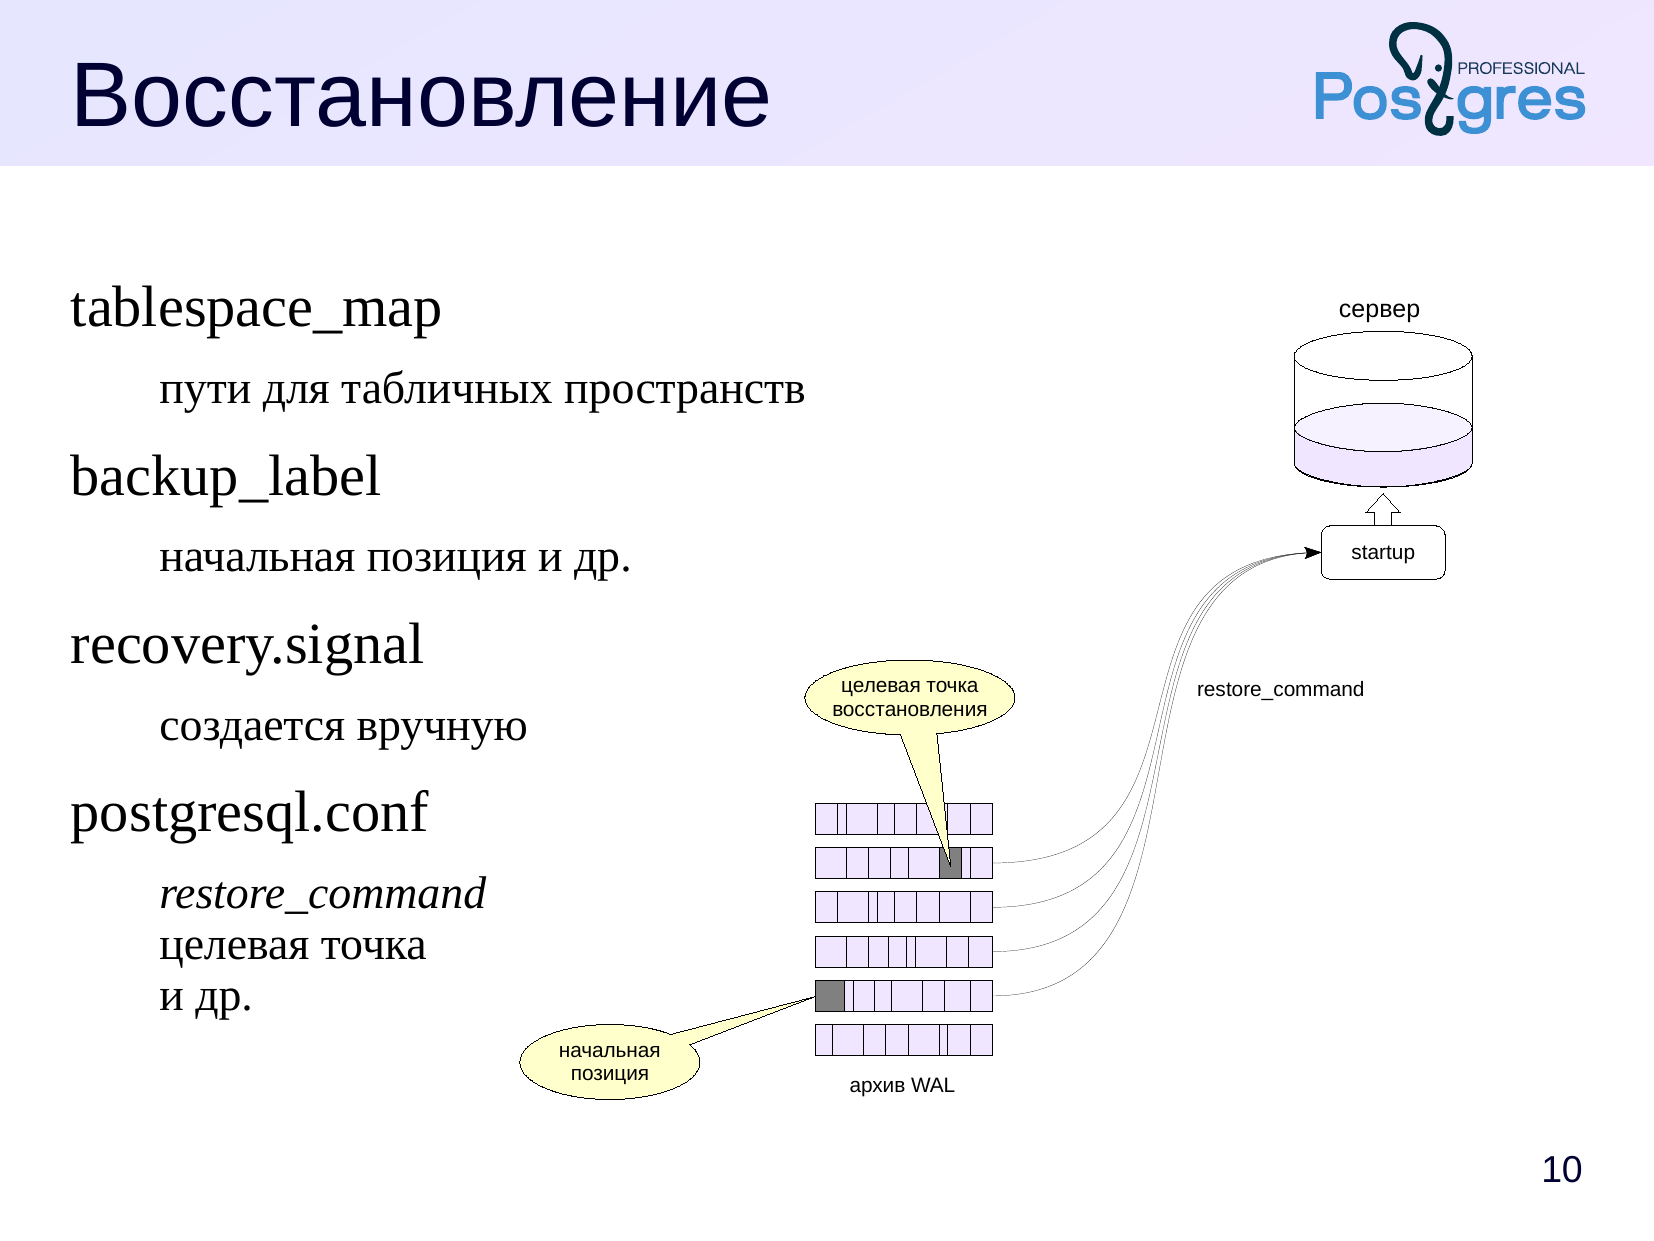

Восстановление
# tablespace_map
пути для табличных пространств
backup_label
начальная позиция и др.
recovery.signal
создается вручную
postgresql.conf
restore_command
целевая точка
и др.
сервер
startup
целевая точка
восстановления
restore_command
начальная
позиция
архив WAL